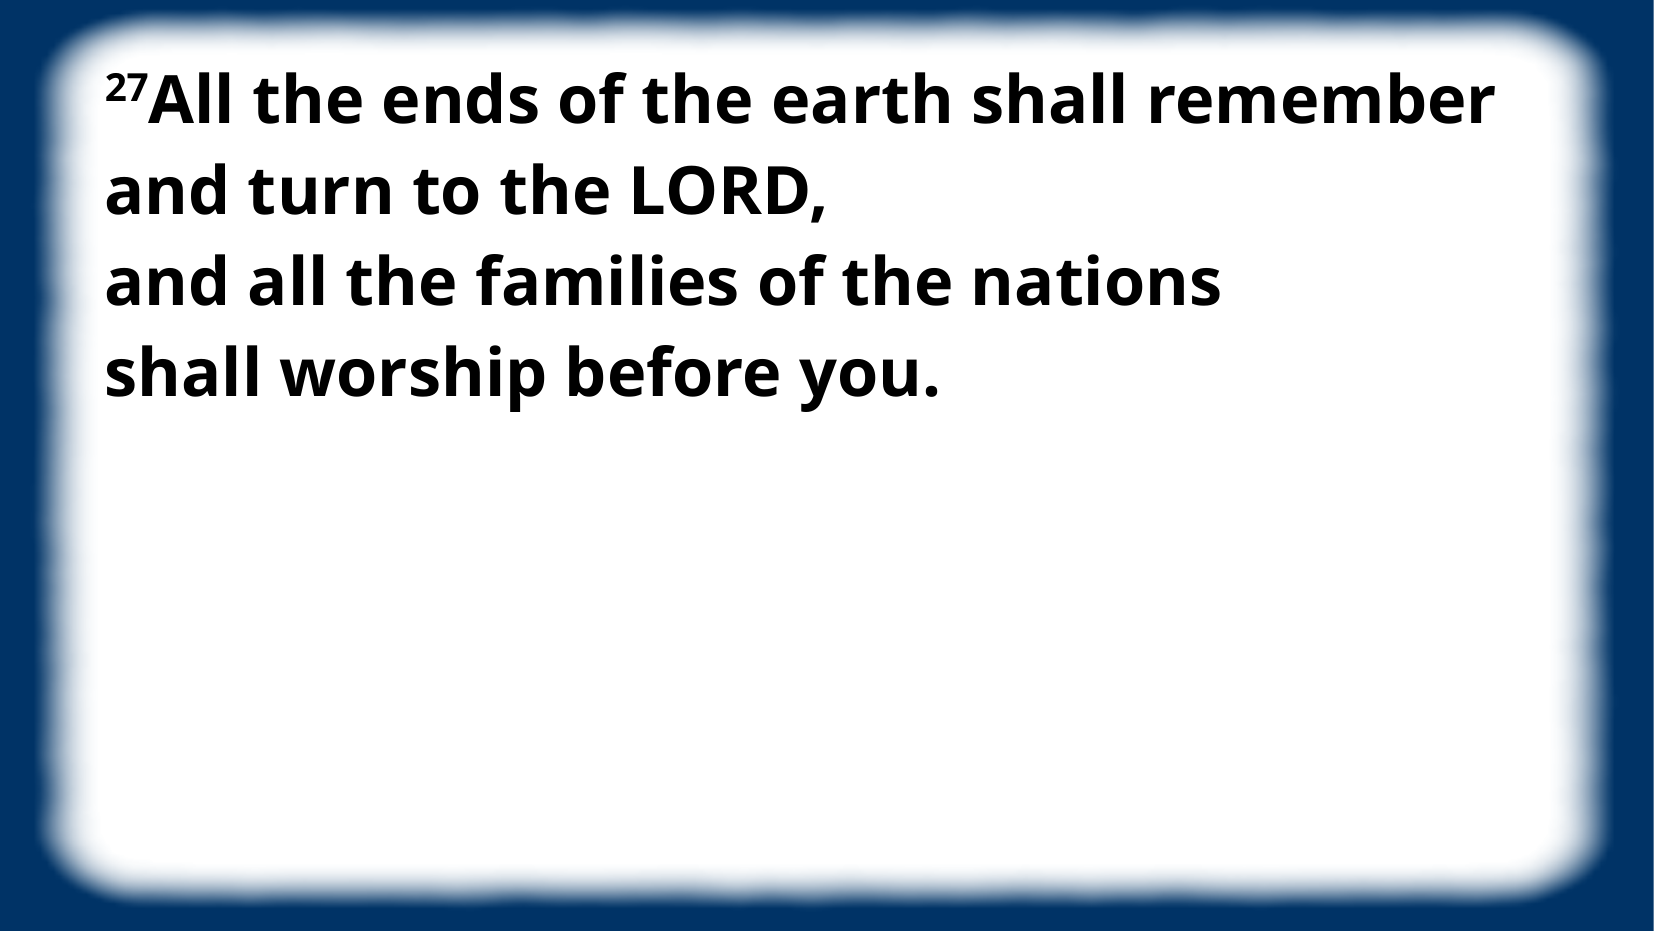

27All the ends of the earth shall remember
and turn to the LORD,
and all the families of the nations
shall worship before you.